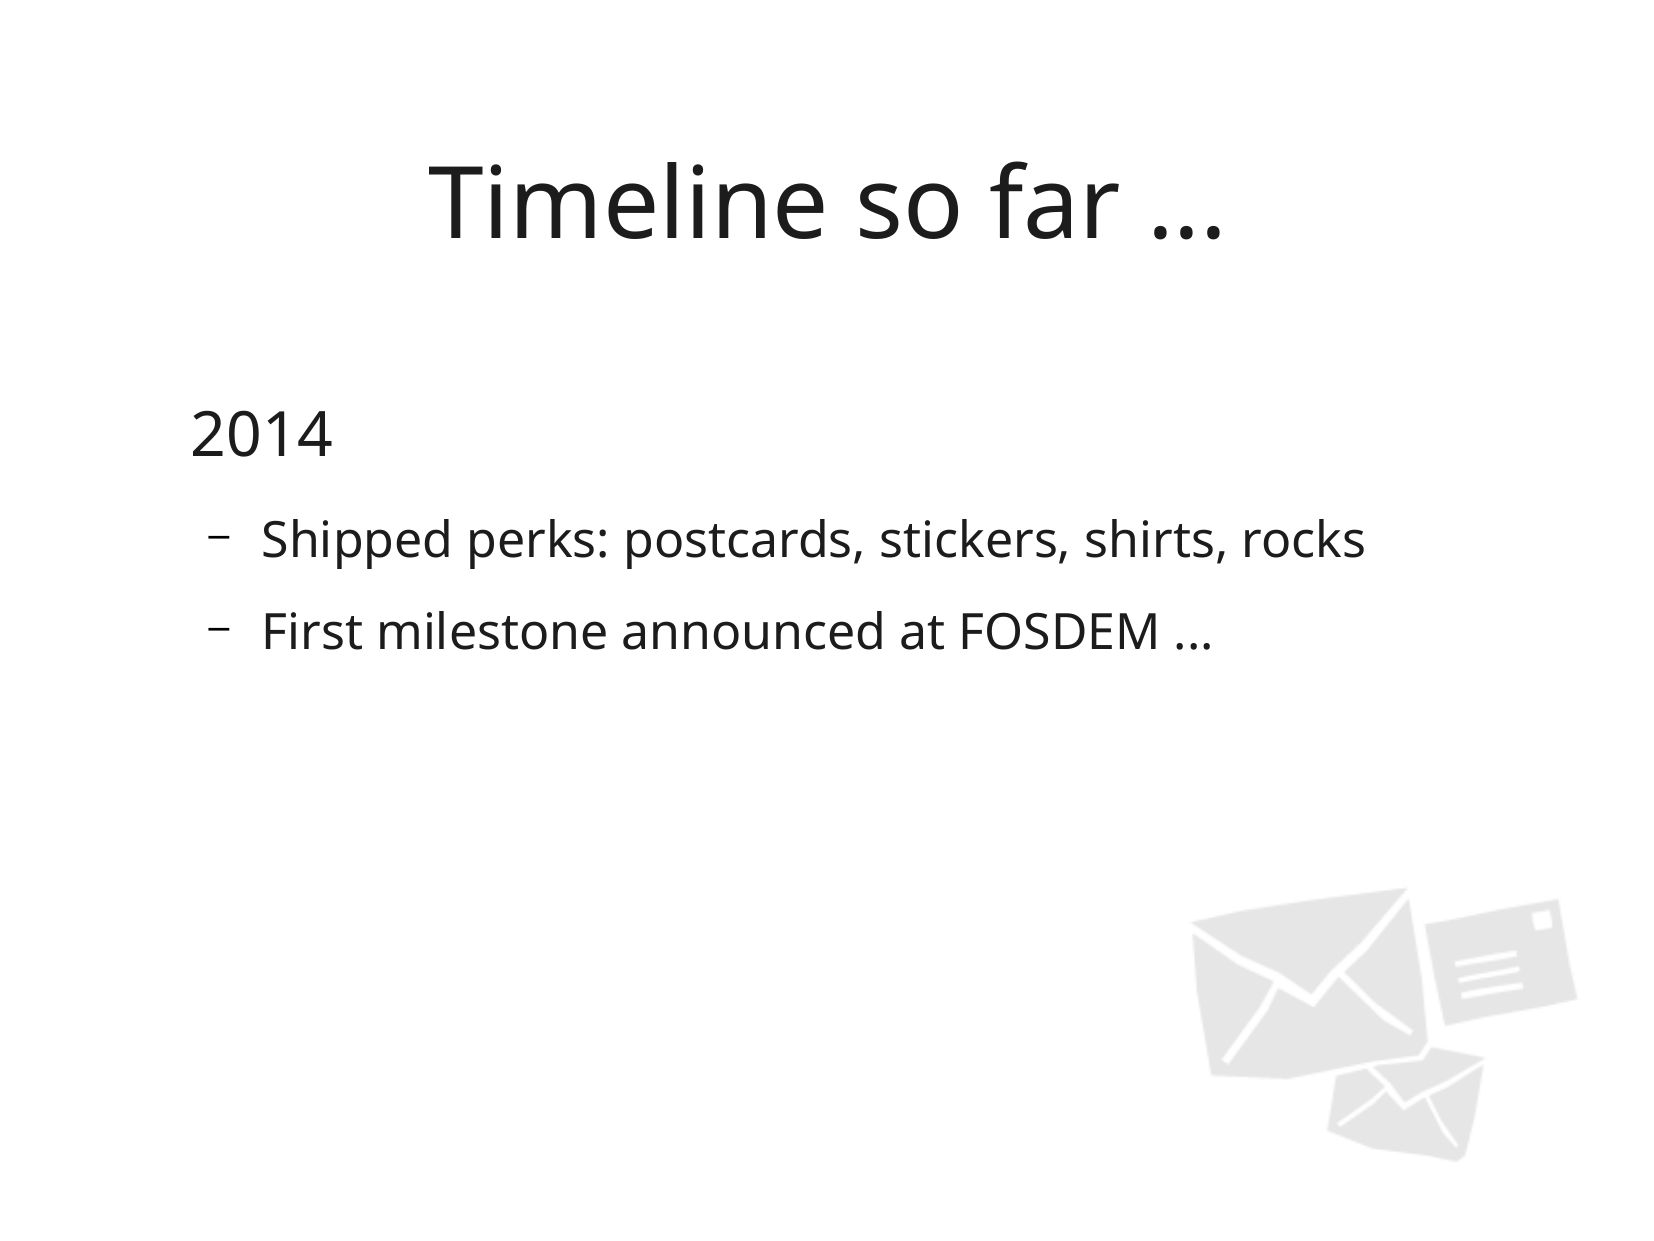

# Timeline so far ...
2014
Shipped perks: postcards, stickers, shirts, rocks
First milestone announced at FOSDEM ...